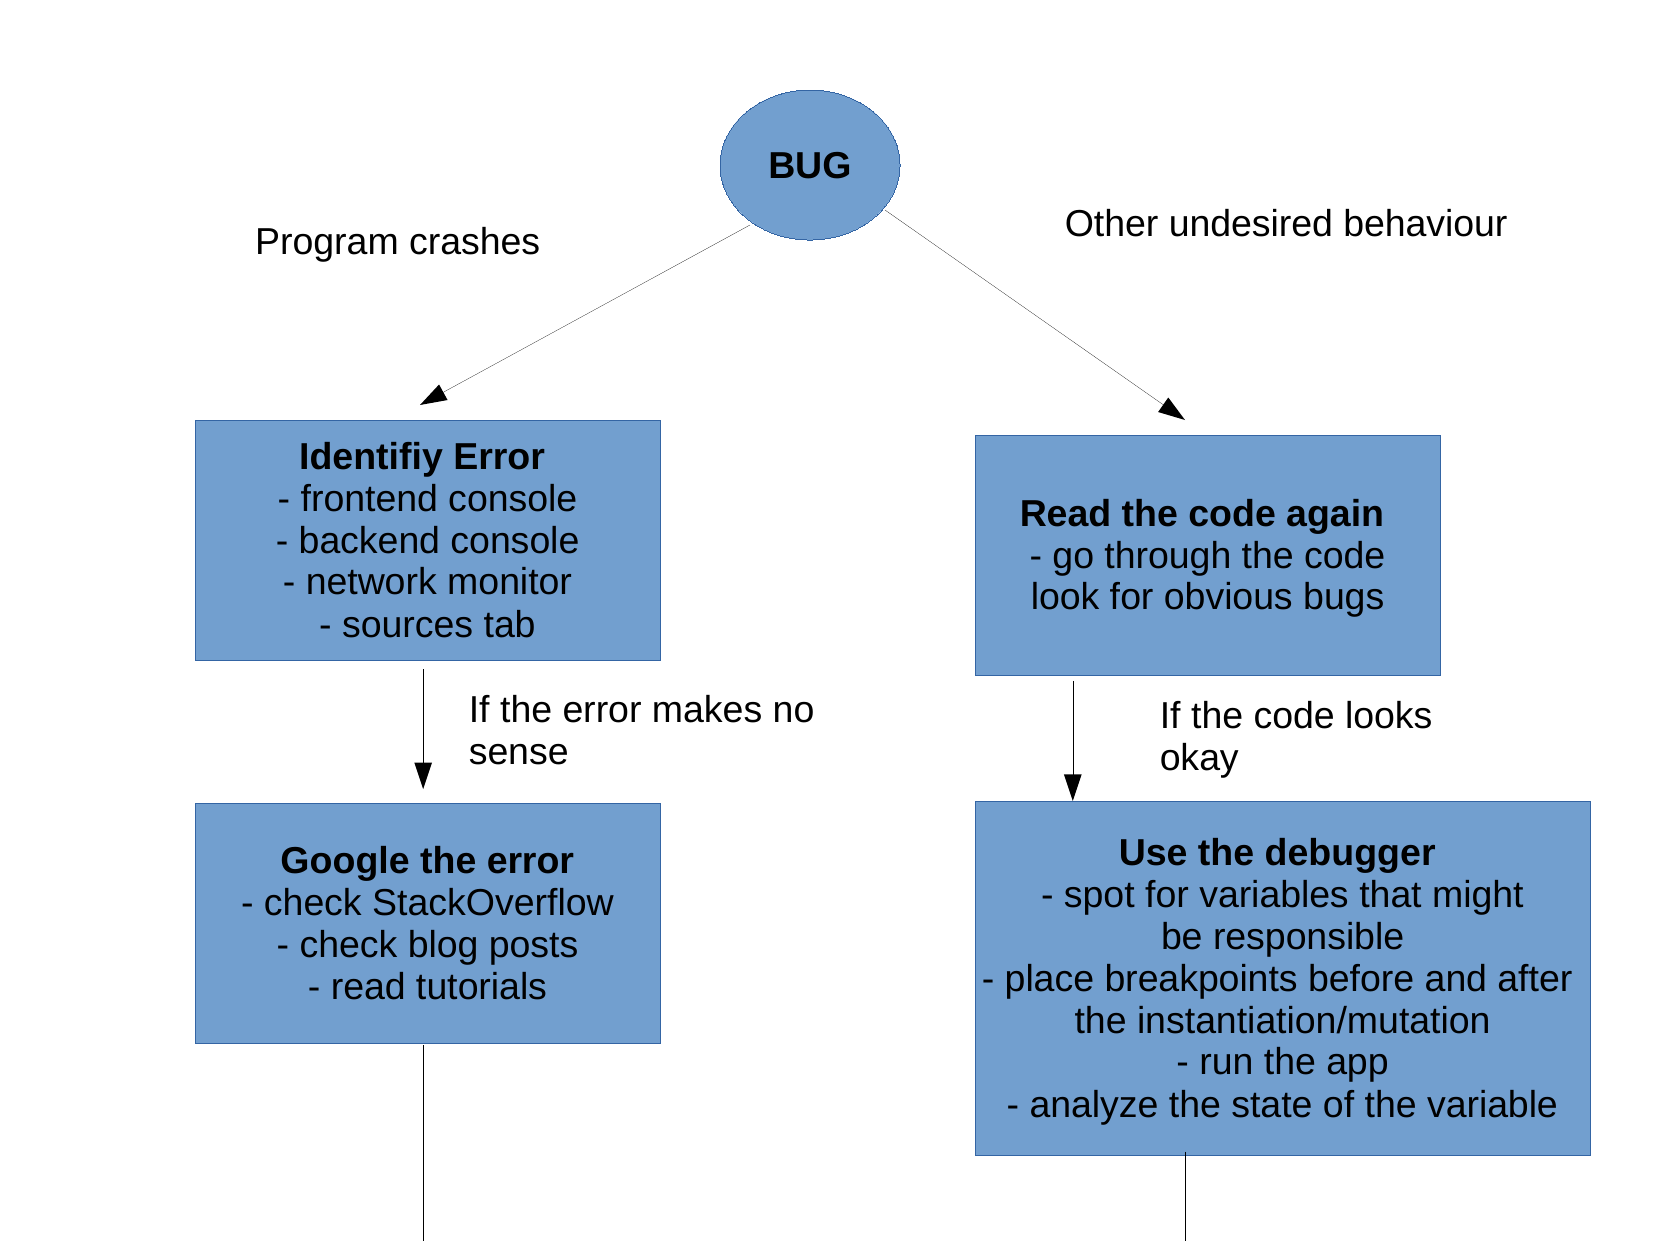

BUG
Other undesired behaviour
Program crashes
Identifiy Error
- frontend console
- backend console
- network monitor
- sources tab
Read the code again
- go through the code
look for obvious bugs
If the error makes no
sense
If the code looks okay
Use the debugger
- spot for variables that might
be responsible
- place breakpoints before and after
the instantiation/mutation
- run the app
- analyze the state of the variable
Google the error
- check StackOverflow
- check blog posts
- read tutorials